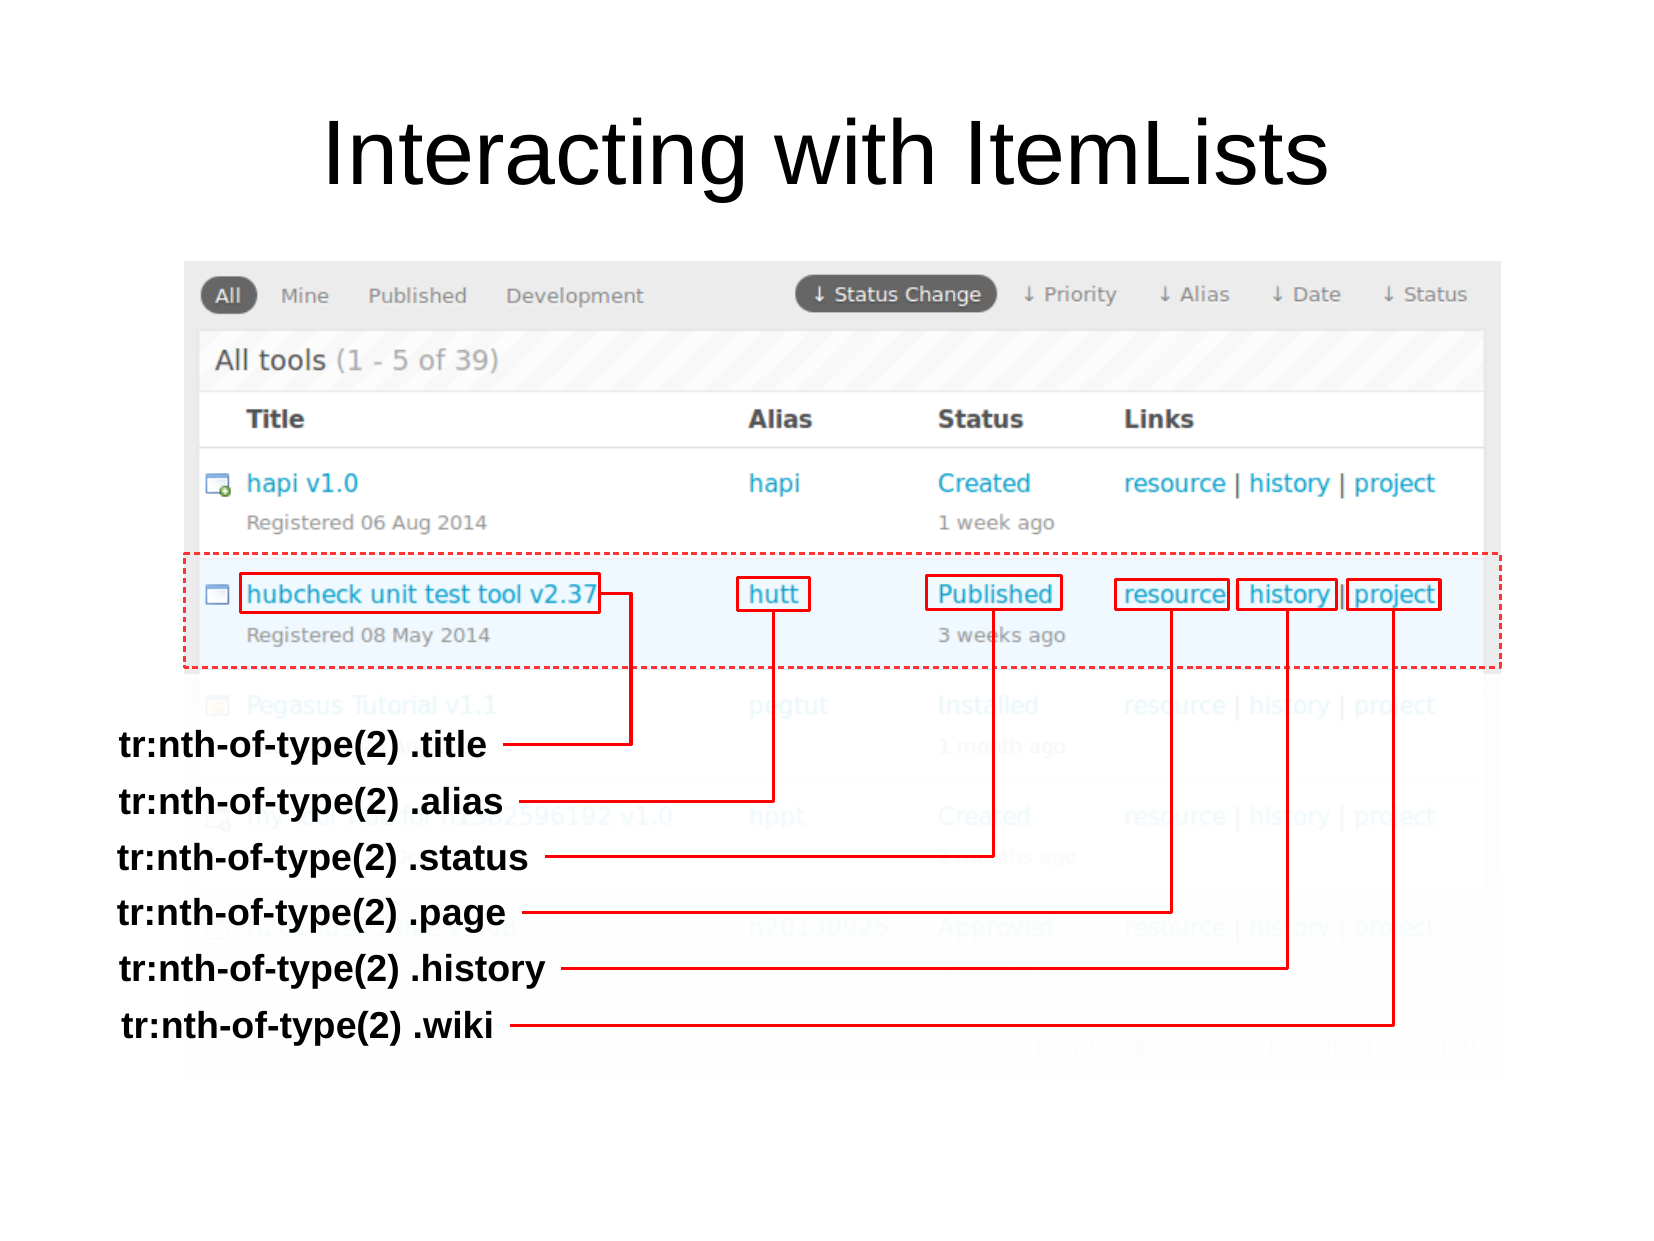

# Interacting with ItemLists
tr:nth-of-type(2) .title
tr:nth-of-type(2) .alias
tr:nth-of-type(2) .status
tr:nth-of-type(2) .page
tr:nth-of-type(2) .history
tr:nth-of-type(2) .wiki